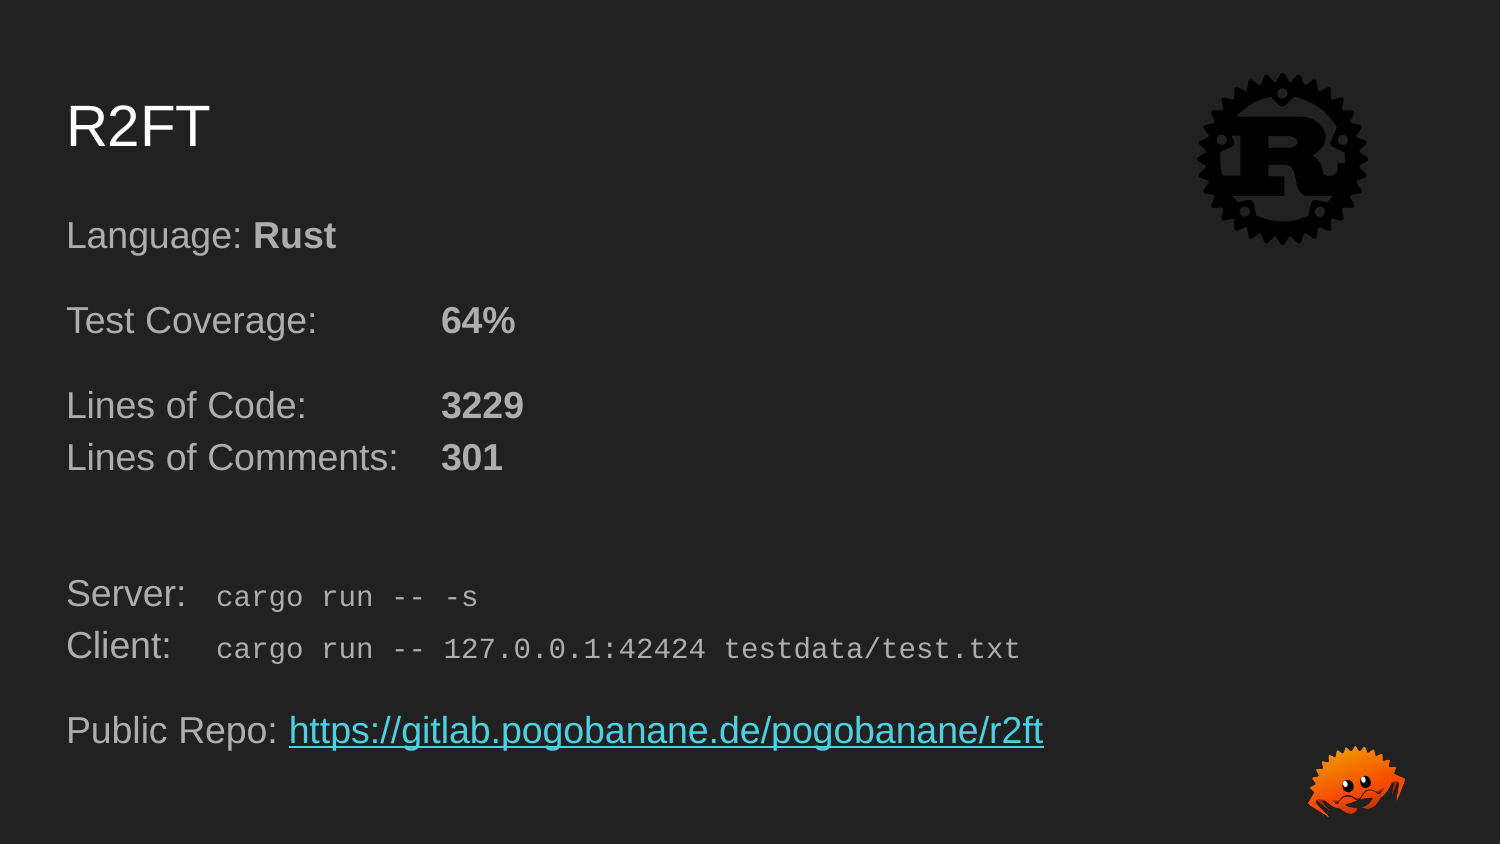

# R2FT
Language: Rust
Test Coverage: 		64%
Lines of Code:		3229
Lines of Comments:	301
Server:	cargo run -- -s
Client:	cargo run -- 127.0.0.1:42424 testdata/test.txt
Public Repo: https://gitlab.pogobanane.de/pogobanane/r2ft